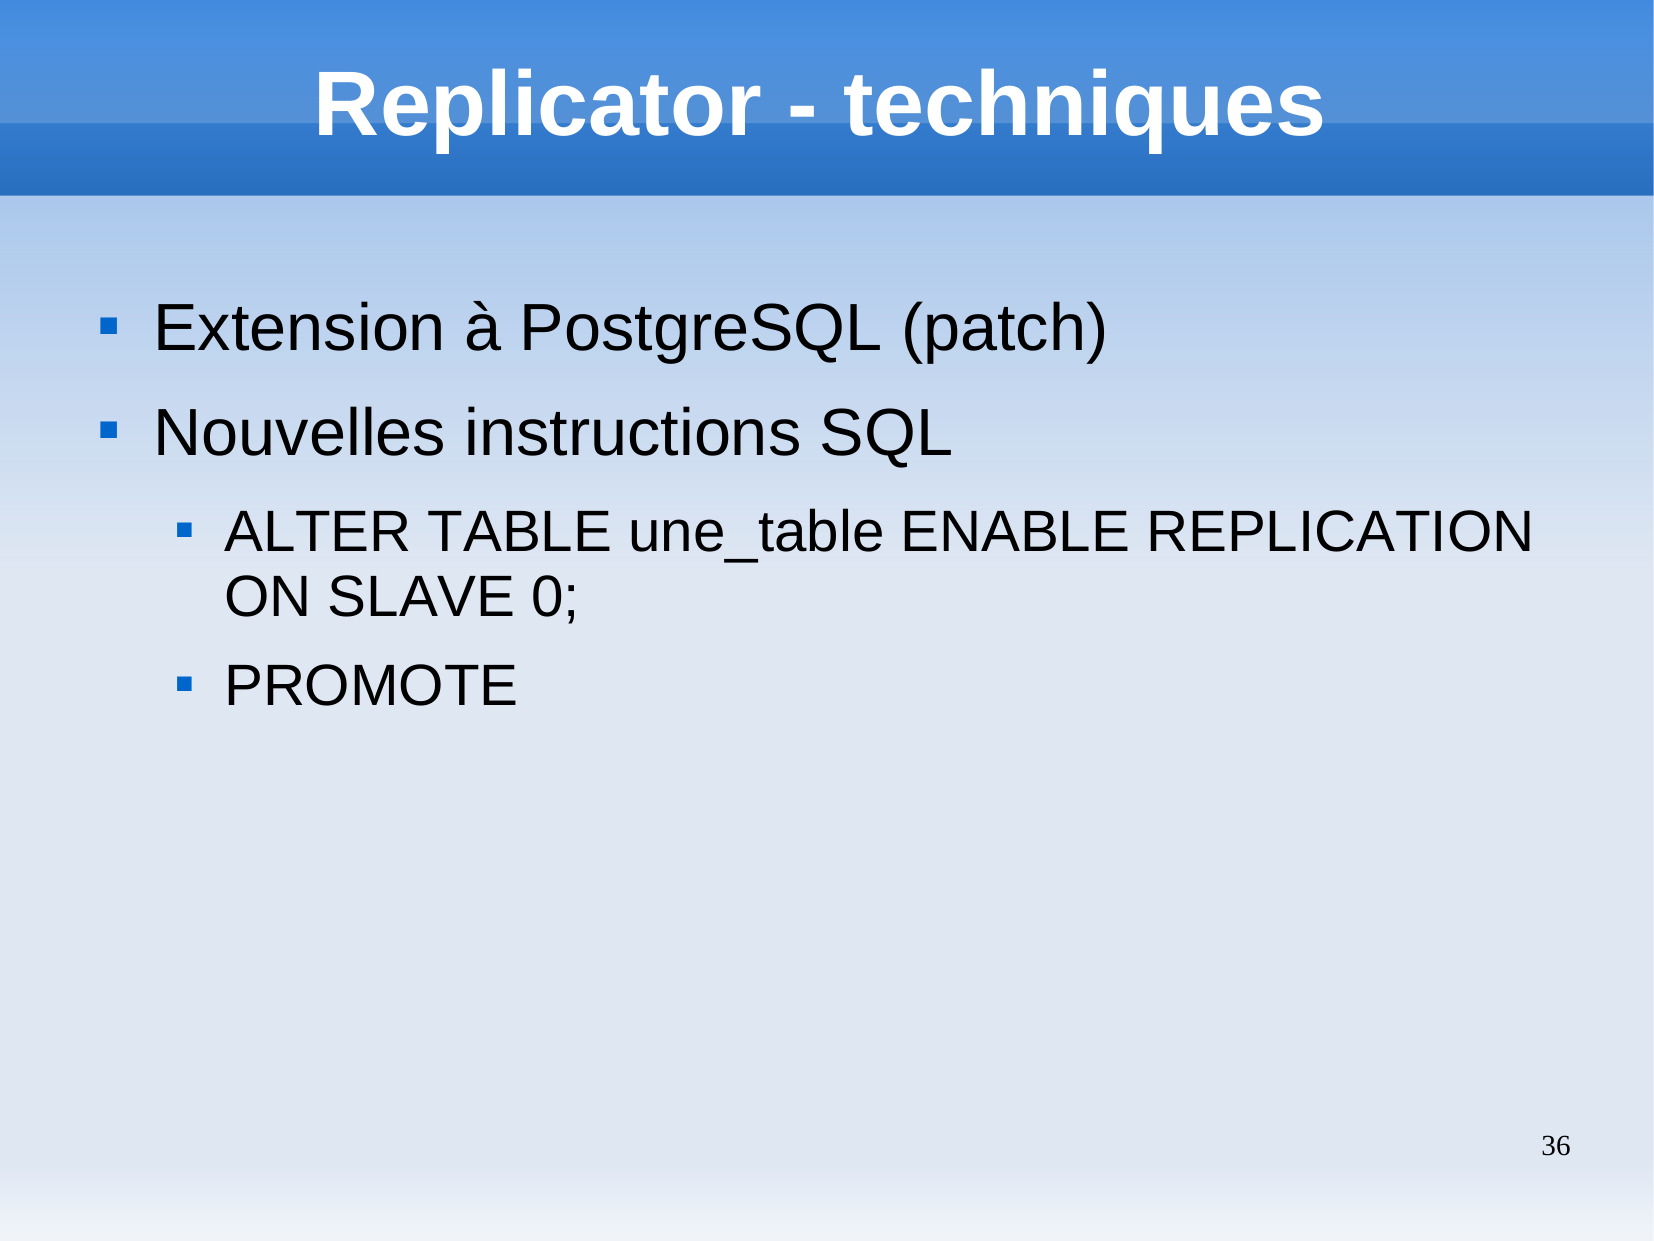

# Replicator - techniques
Extension à PostgreSQL (patch)
Nouvelles instructions SQL
ALTER TABLE une_table ENABLE REPLICATION ON SLAVE 0;
PROMOTE
36